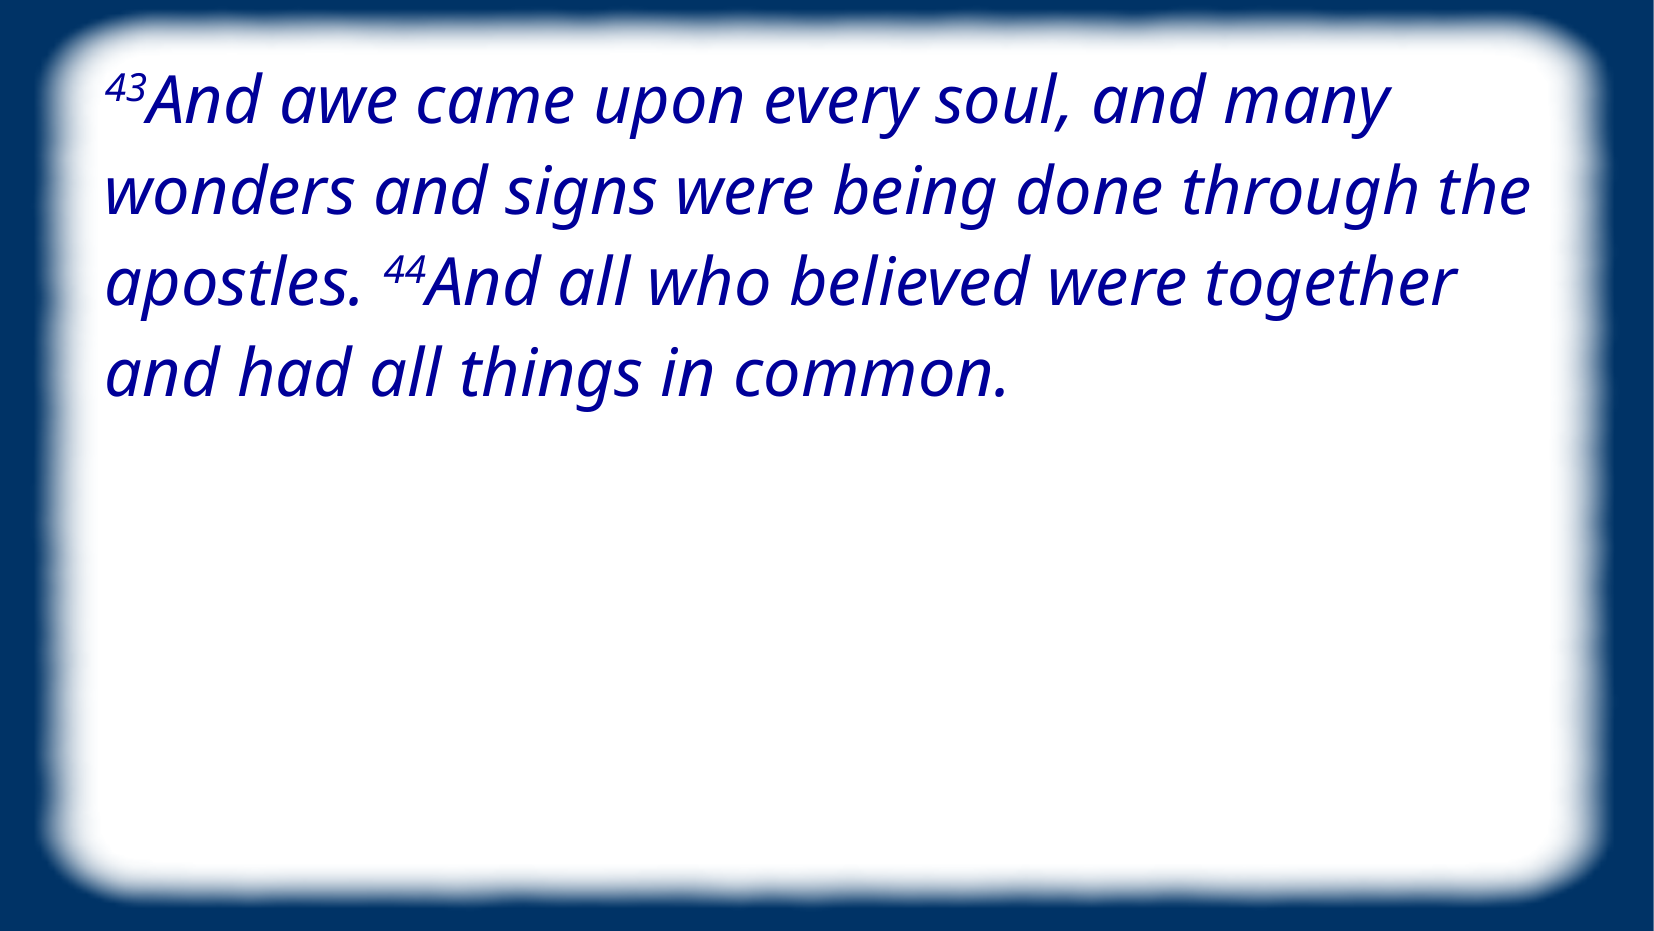

43And awe came upon every soul, and many wonders and signs were being done through the apostles. 44And all who believed were together and had all things in common.